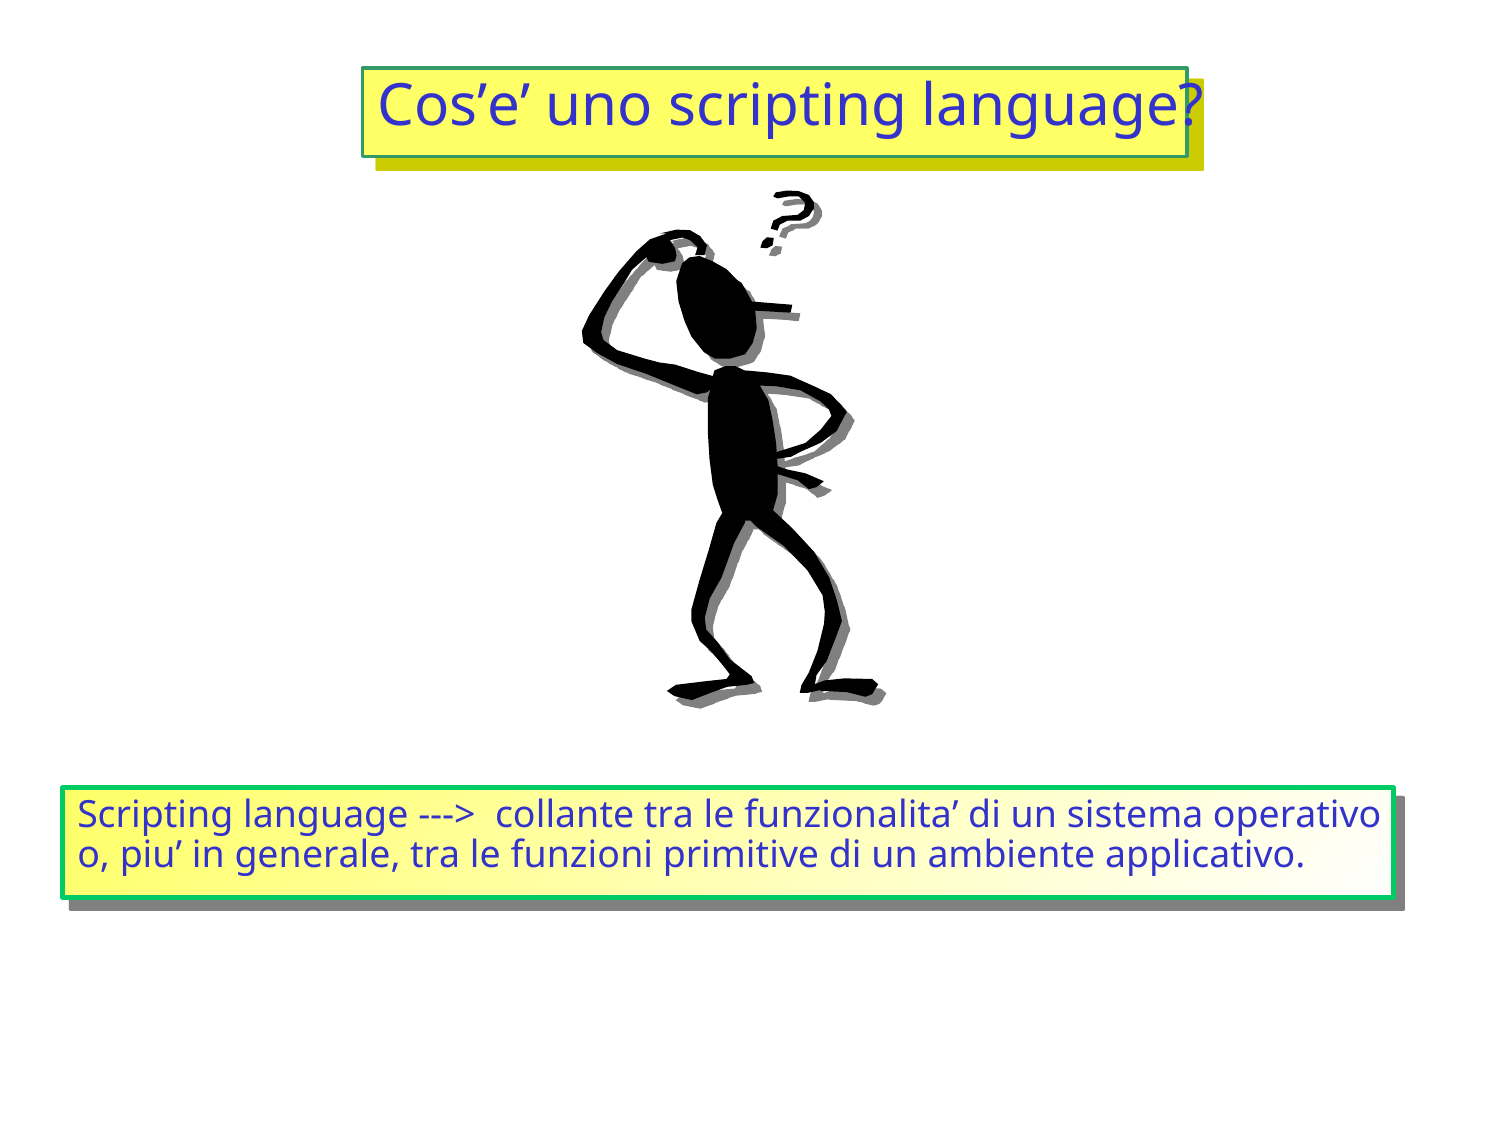

Cos’e’ uno scripting language?
Scripting language ---> collante tra le funzionalita’ di un sistema operativo
o, piu’ in generale, tra le funzioni primitive di un ambiente applicativo.